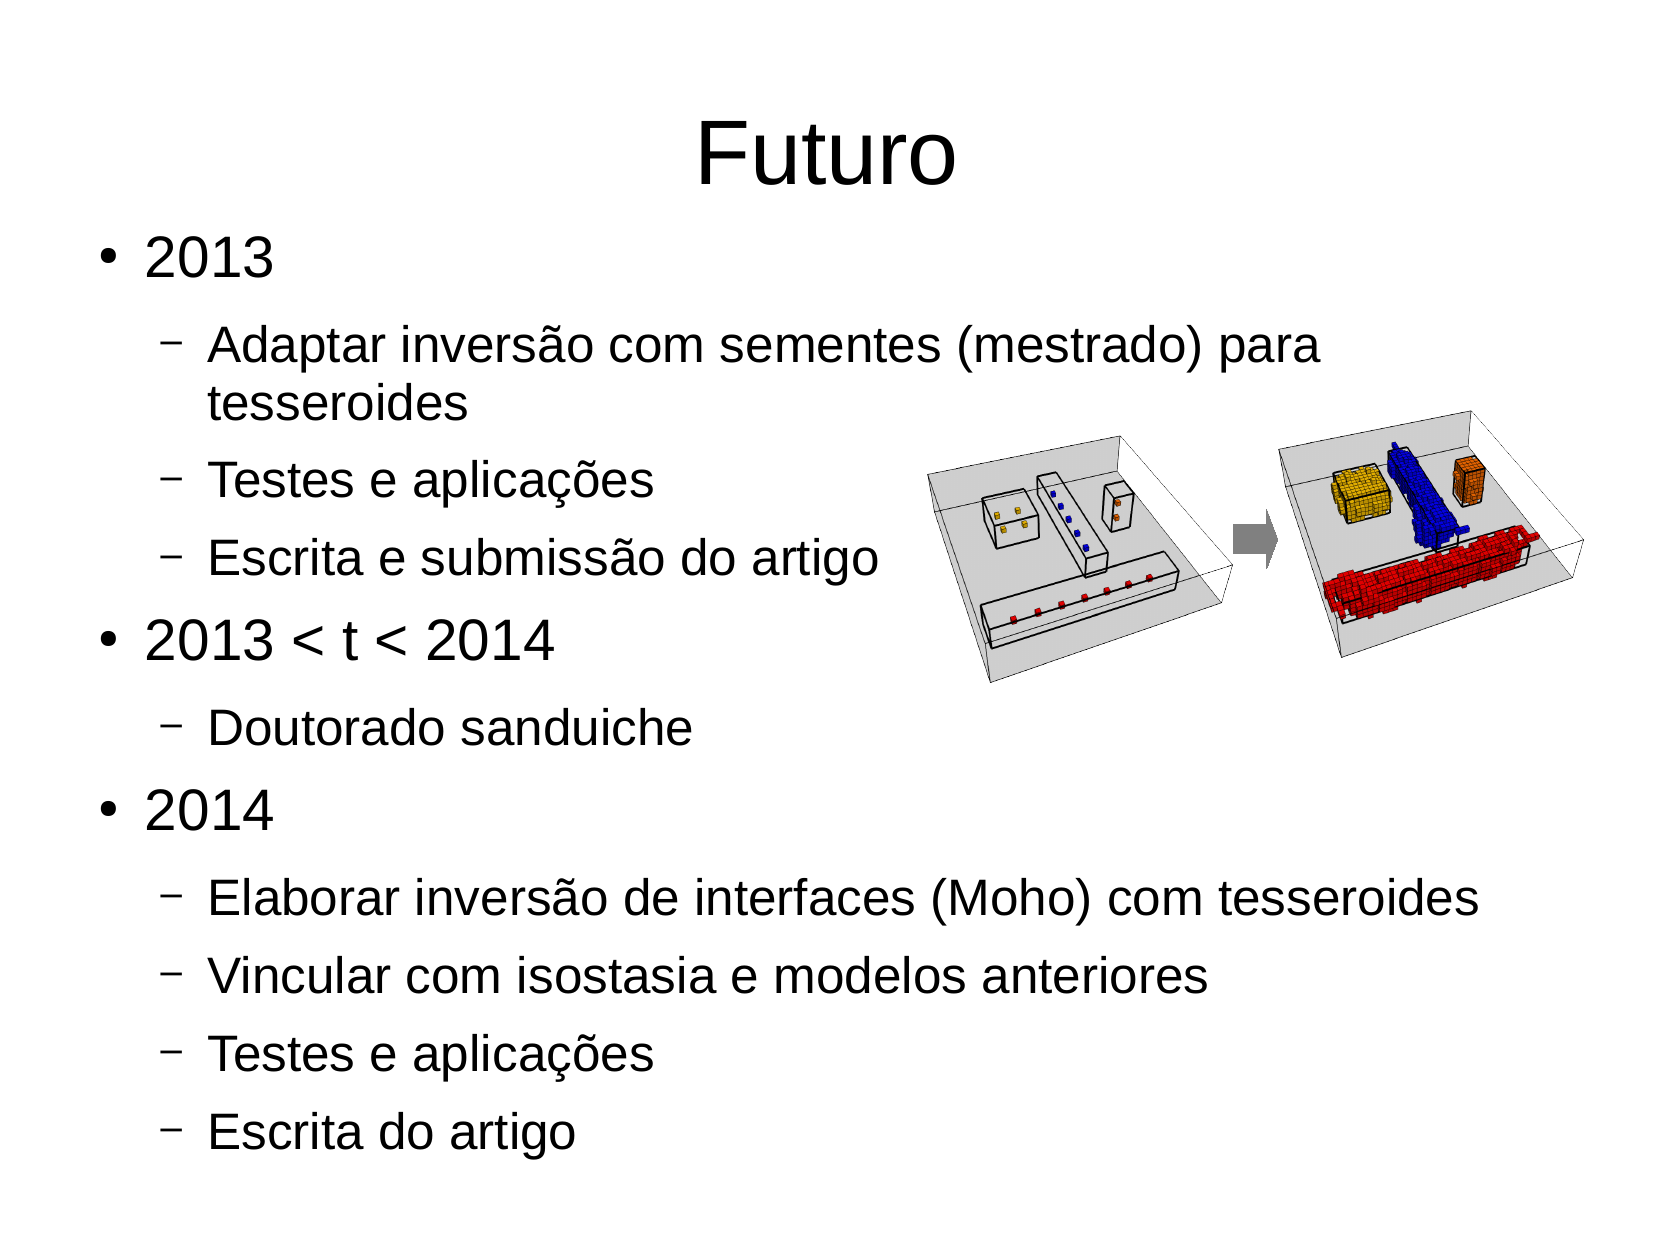

# Futuro
2013
Adaptar inversão com sementes (mestrado) para tesseroides
Testes e aplicações
Escrita e submissão do artigo
2013 < t < 2014
Doutorado sanduiche
2014
Elaborar inversão de interfaces (Moho) com tesseroides
Vincular com isostasia e modelos anteriores
Testes e aplicações
Escrita do artigo